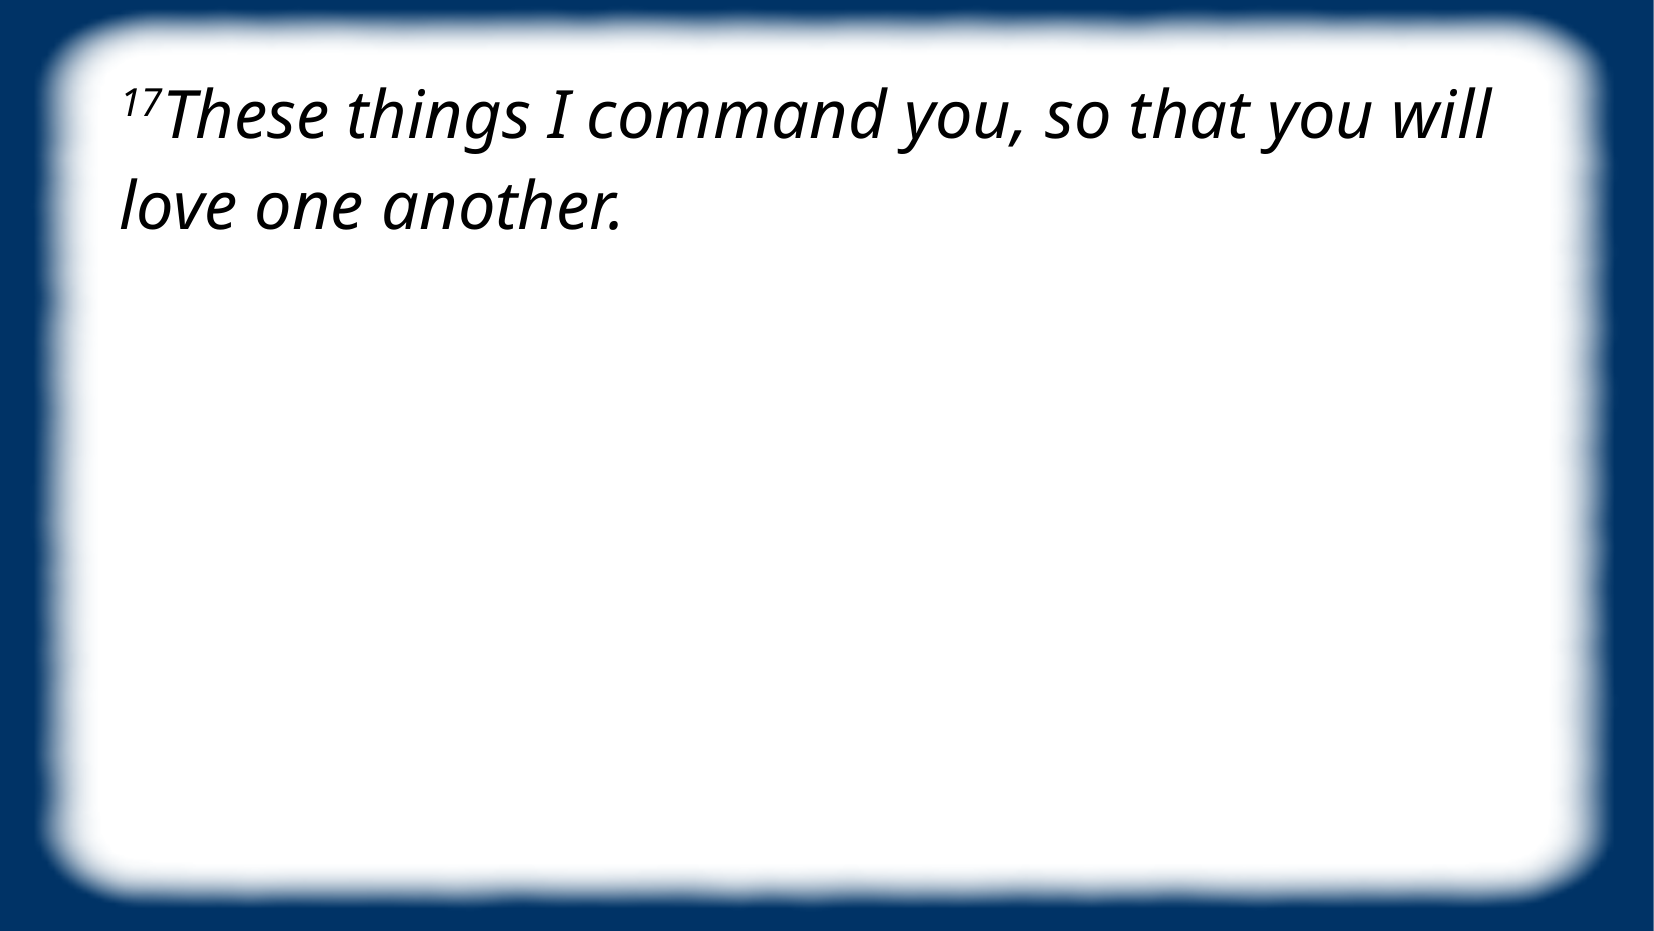

17These things I command you, so that you will love one another.